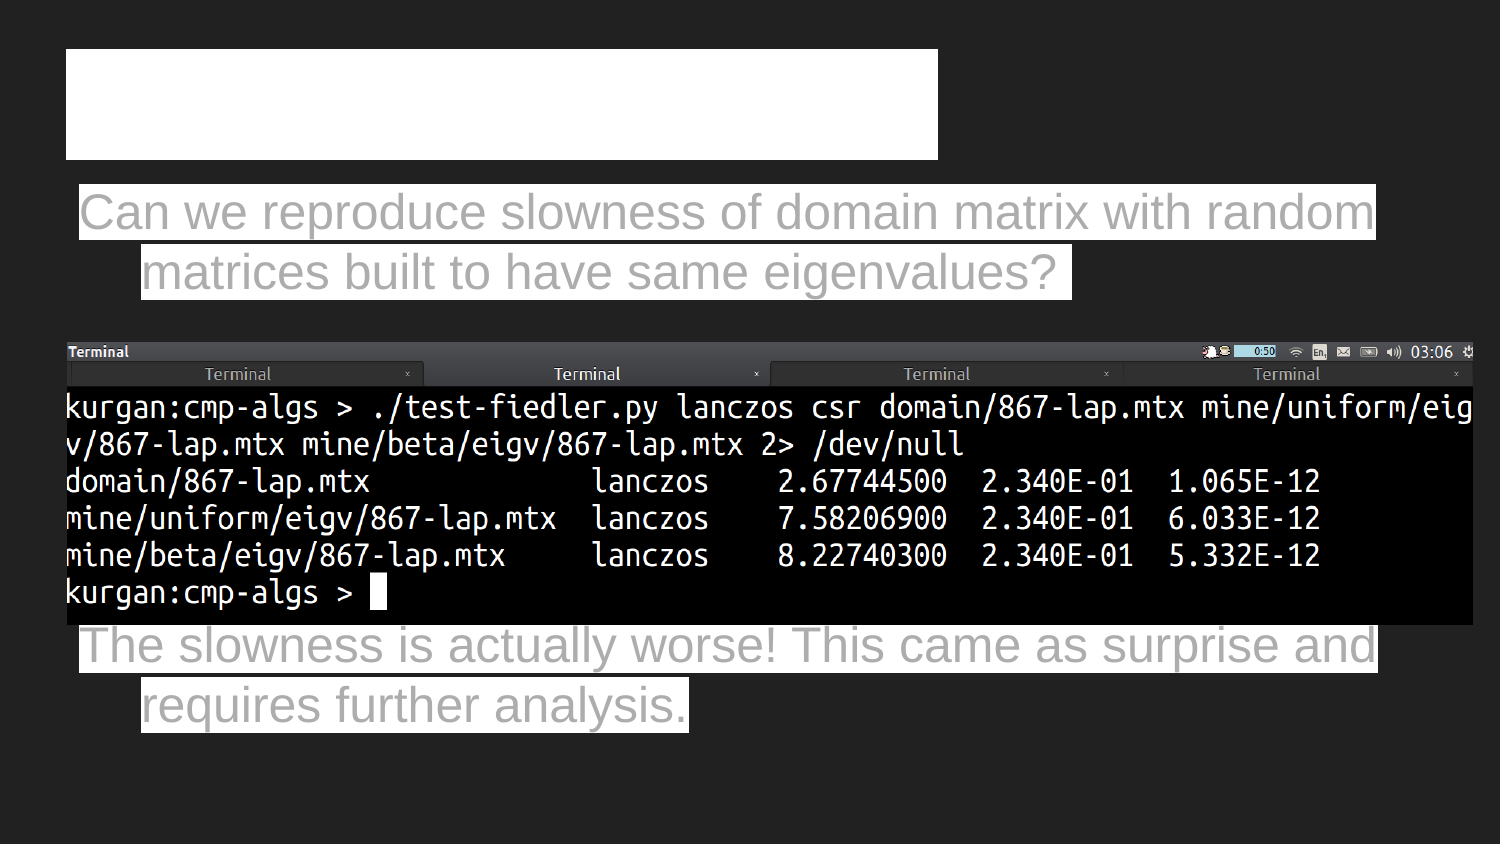

# Idea3: #SURPRISE
Can we reproduce slowness of domain matrix with random matrices built to have same eigenvalues?
The slowness is actually worse! This came as surprise and requires further analysis.